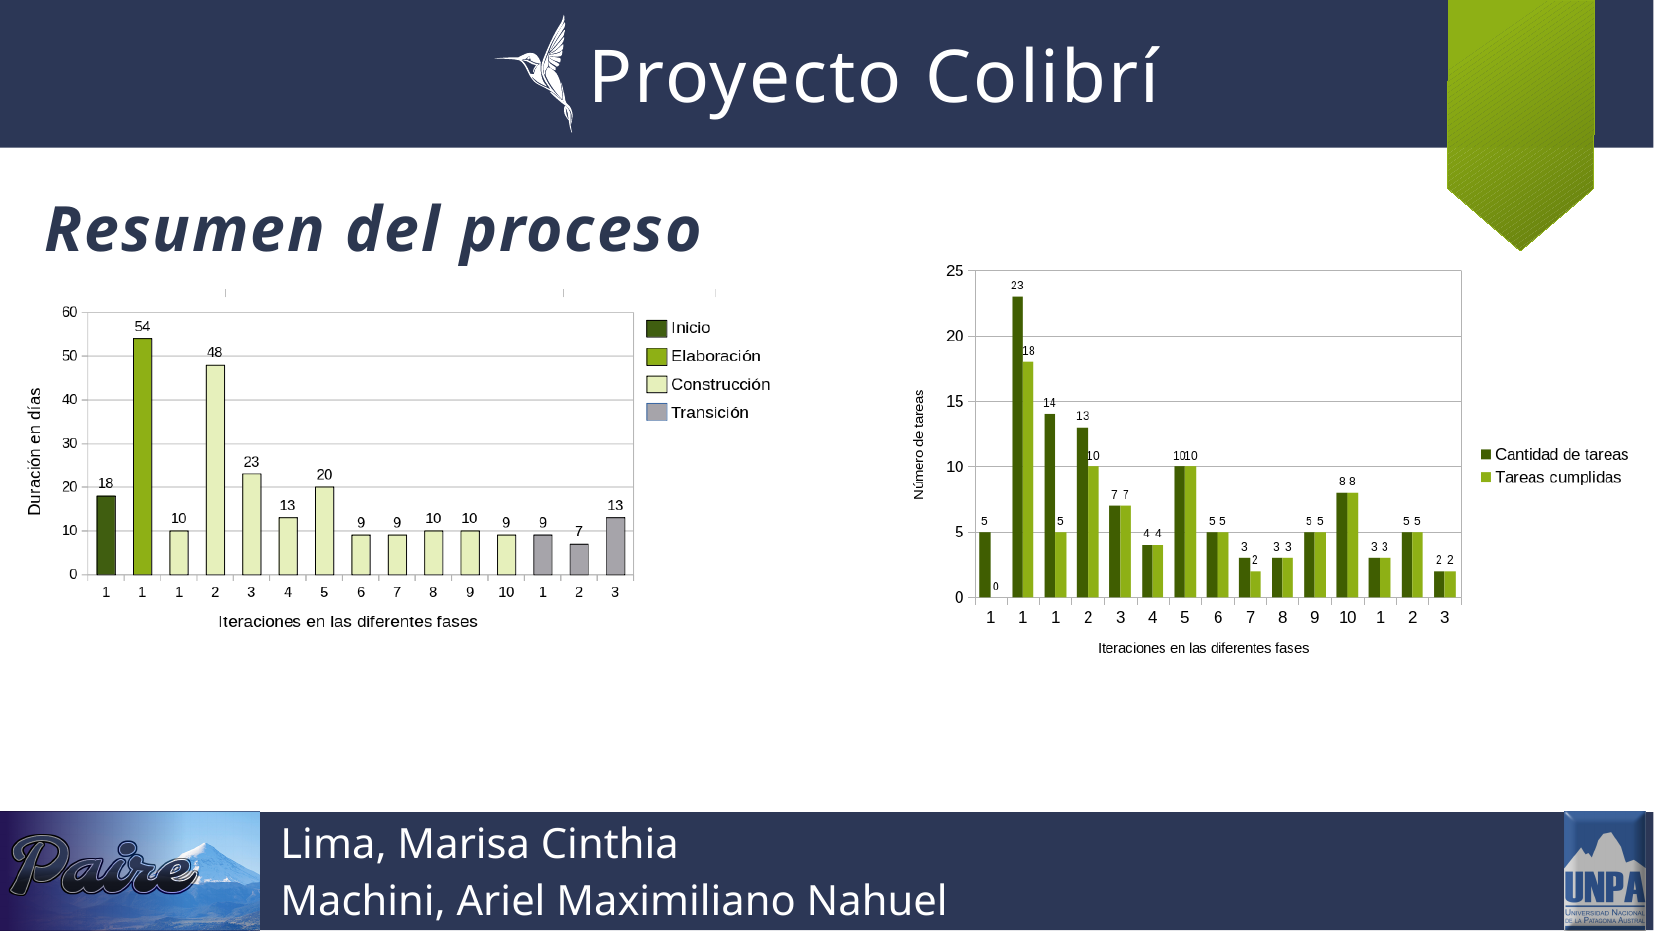

Proyecto Colibrí
Resumen del proceso
Lima, Marisa Cinthia
Machini, Ariel Maximiliano Nahuel